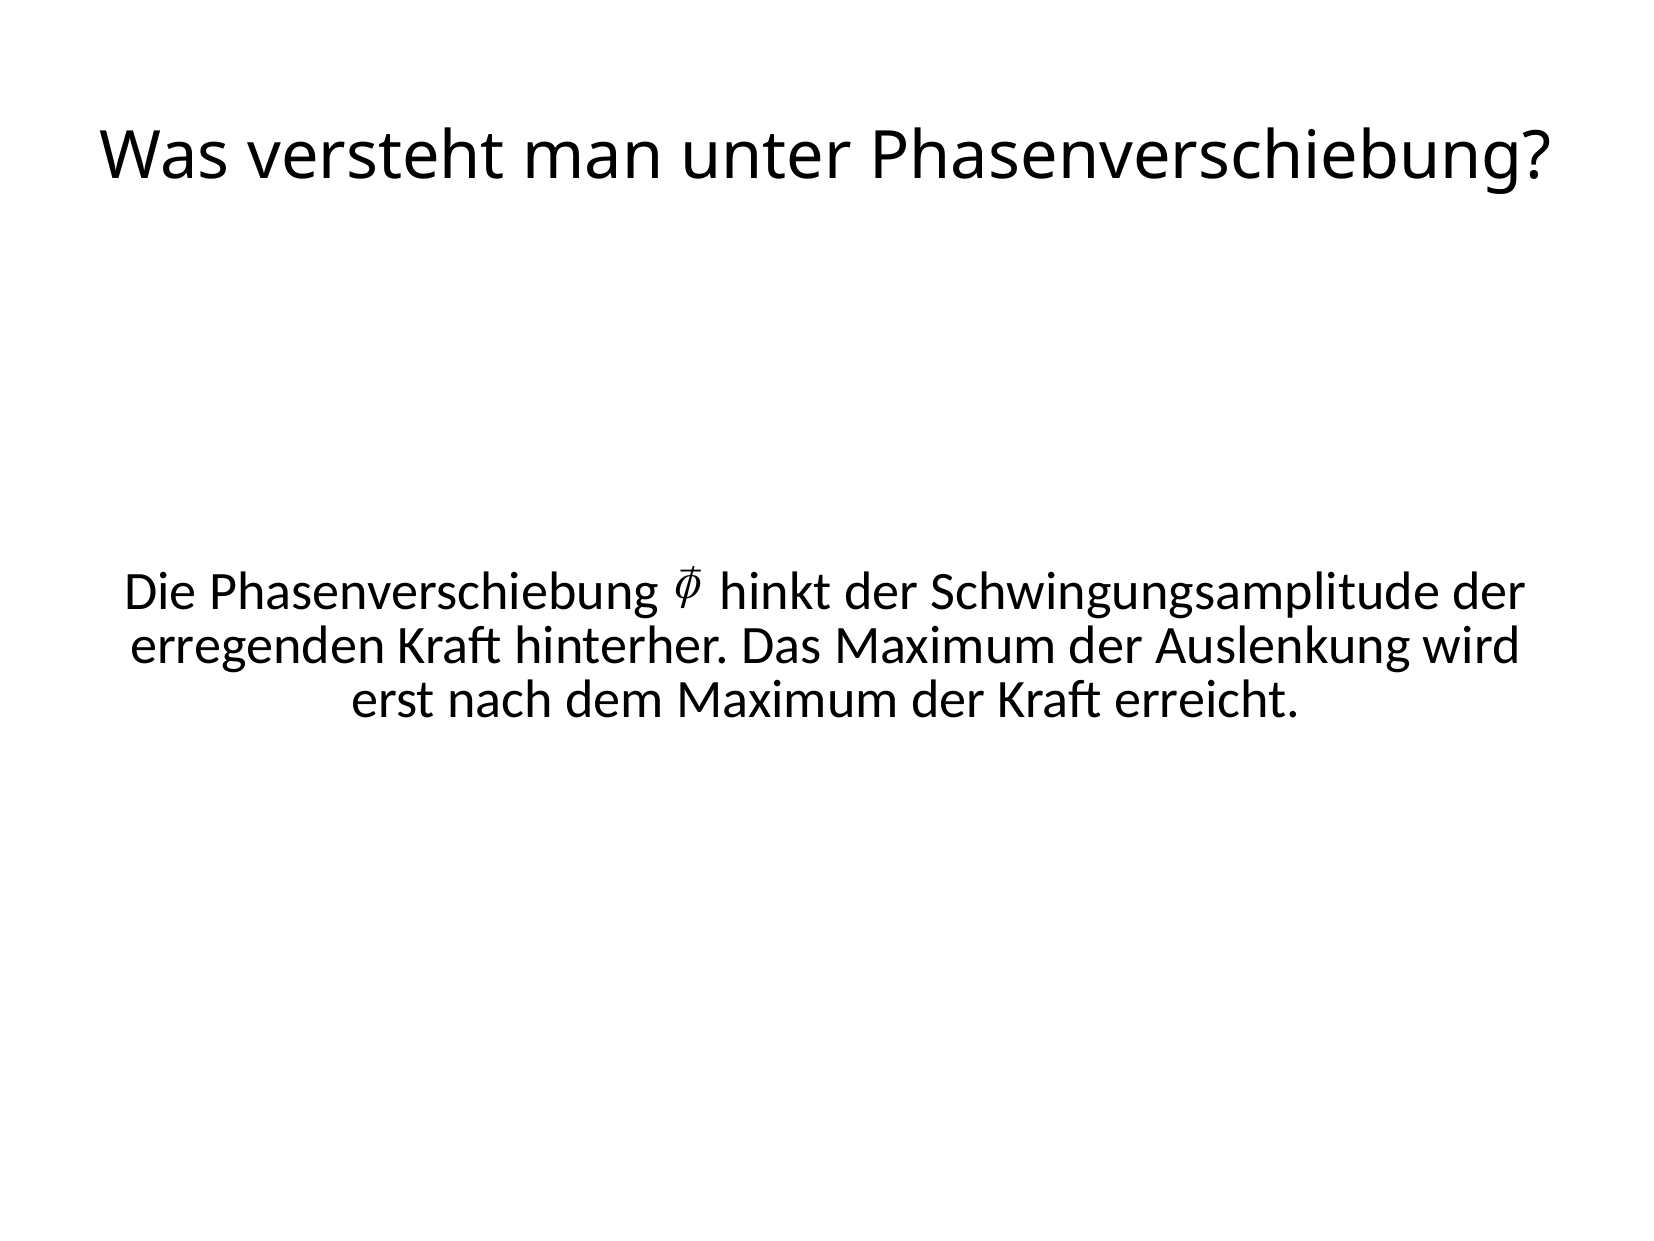

# Was versteht man unter Phasenverschiebung?
Die Phasenverschiebung hinkt der Schwingungsamplitude der erregenden Kraft hinterher. Das Maximum der Auslenkung wird erst nach dem Maximum der Kraft erreicht.